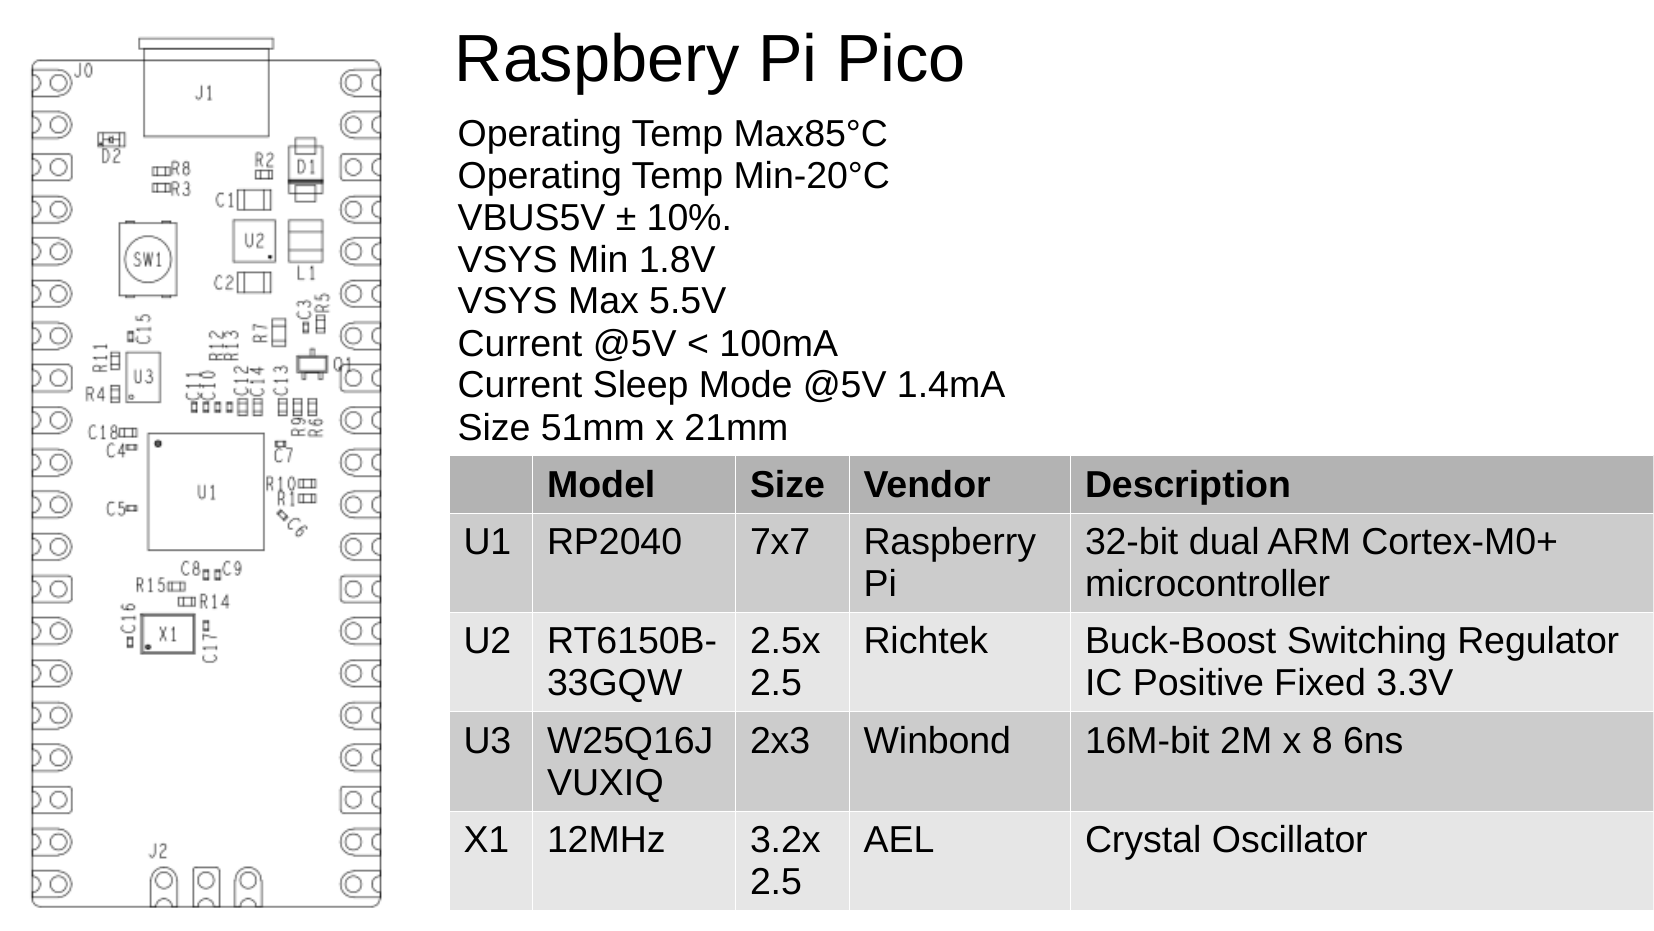

# Raspbery Pi Pico
Operating Temp Max85°C
Operating Temp Min-20°C
VBUS5V ± 10%.
VSYS Min 1.8V
VSYS Max 5.5V
Current @5V < 100mA
Current Sleep Mode @5V 1.4mA
Size 51mm x 21mm
| | Model | Size | Vendor | Description |
| --- | --- | --- | --- | --- |
| U1 | RP2040 | 7x7 | Raspberry Pi | 32-bit dual ARM Cortex-M0+ microcontroller |
| U2 | RT6150B-33GQW | 2.5x2.5 | Richtek | Buck-Boost Switching Regulator IC Positive Fixed 3.3V |
| U3 | W25Q16JVUXIQ | 2x3 | Winbond | 16M-bit 2M x 8 6ns |
| X1 | 12MHz | 3.2x2.5 | AEL | Crystal Oscillator |